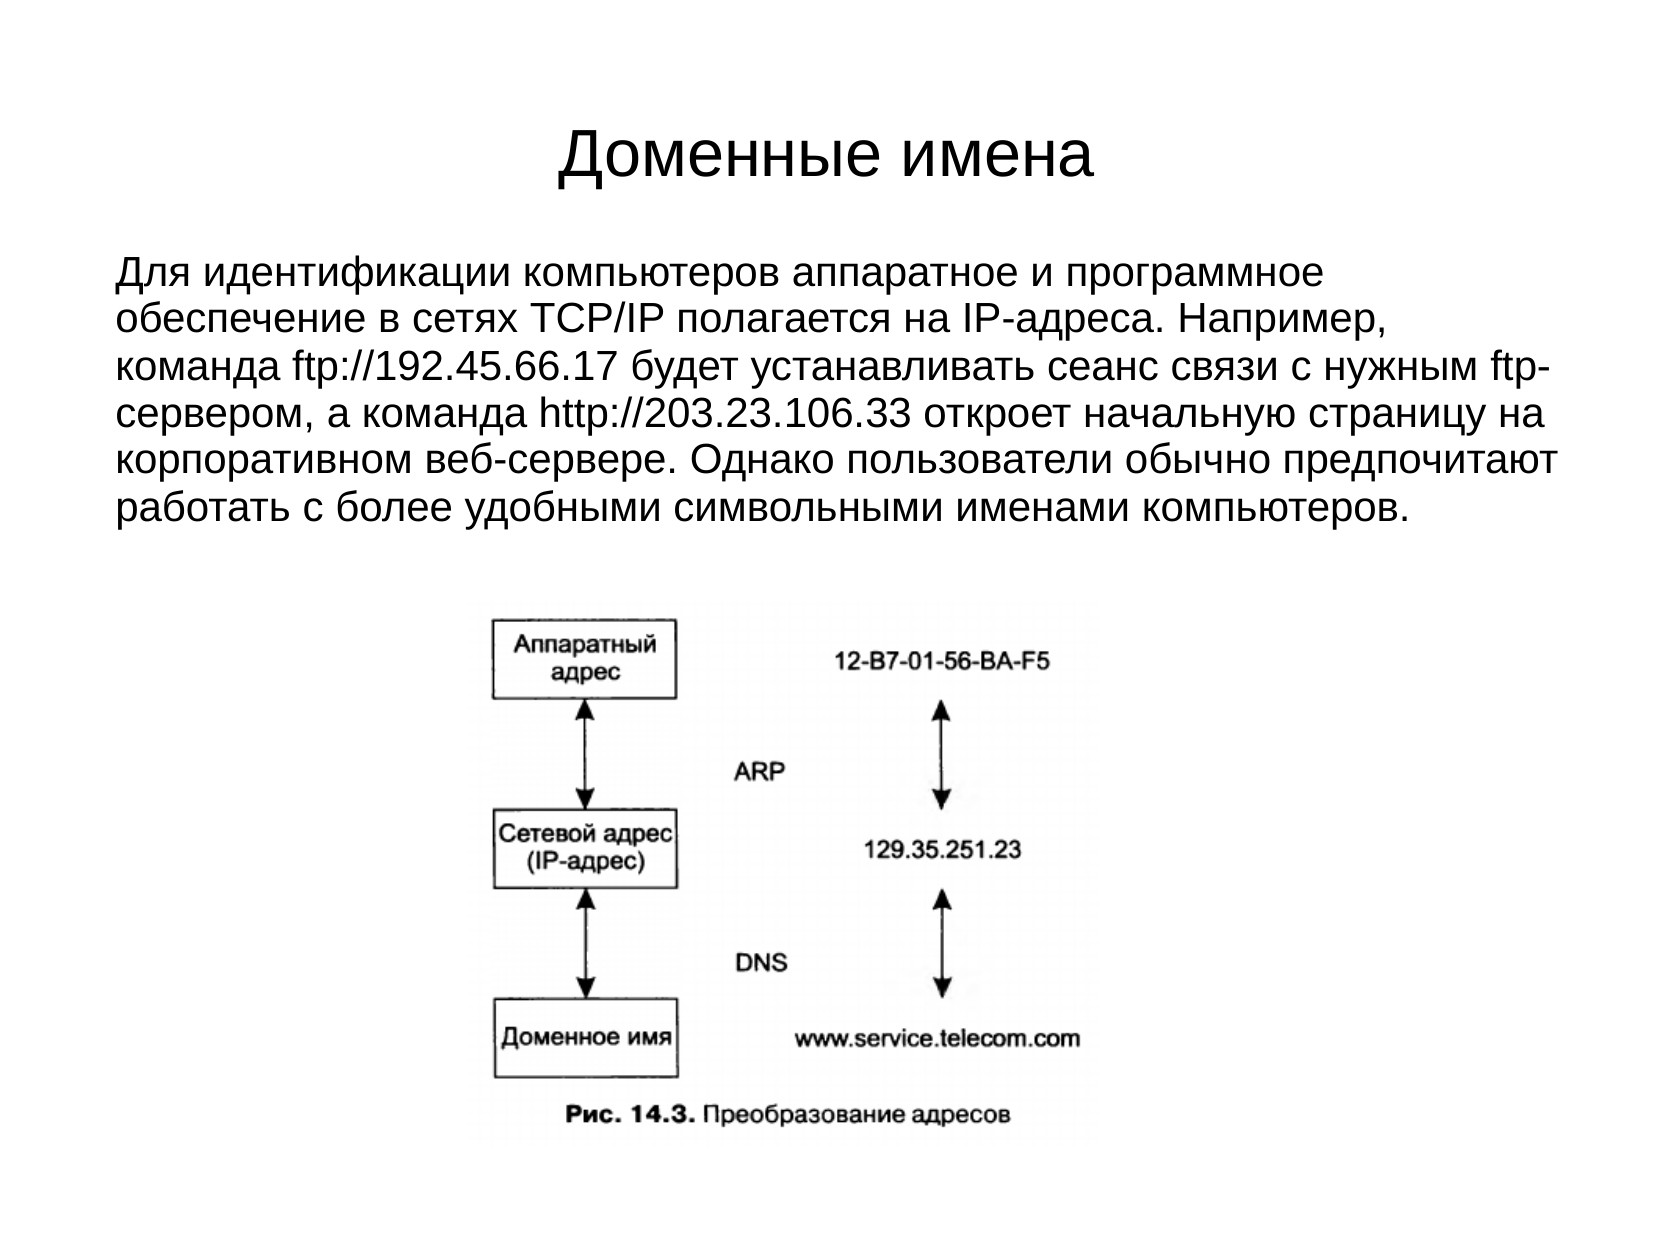

# Доменные имена
Для идентификации компьютеров аппаратное и программное обеспечение в сетях TCP/IP полагается на IP-адреса. Например, команда ftp://192.45.66.17 будет устанавливать сеанс связи с нужным ftp-сервером, а команда http://203.23.106.33 откроет начальную страницу на корпоративном веб-сервере. Однако пользователи обычно предпочитают работать с более удобными символьными именами компьютеров.